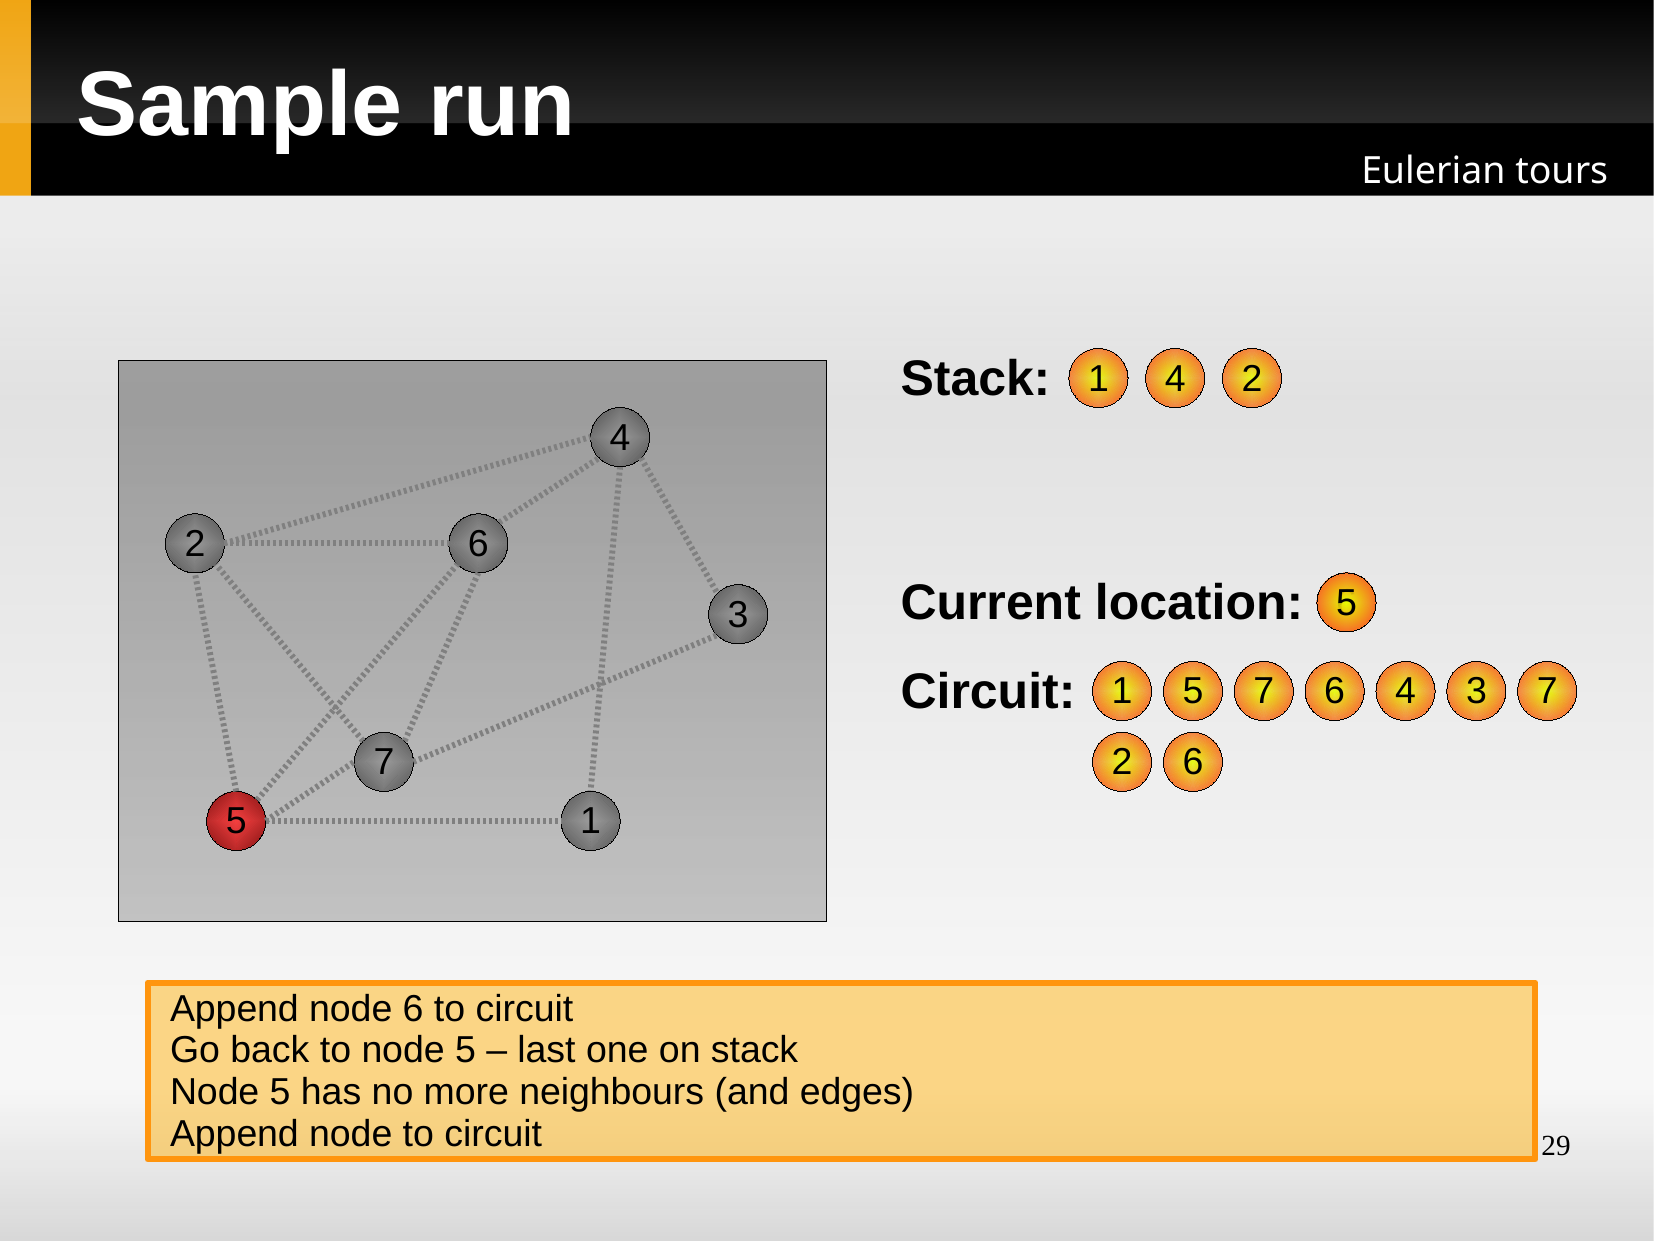

# Sample run
Stack:
1
4
2
4
2
6
Current location:
6
5
3
Circuit:
1
5
7
6
4
3
7
7
2
6
5
1
 Append node 6 to circuit
 Go back to node 5 – last one on stack
 Node 5 has no more neighbours (and edges)
 Append node to circuit
29